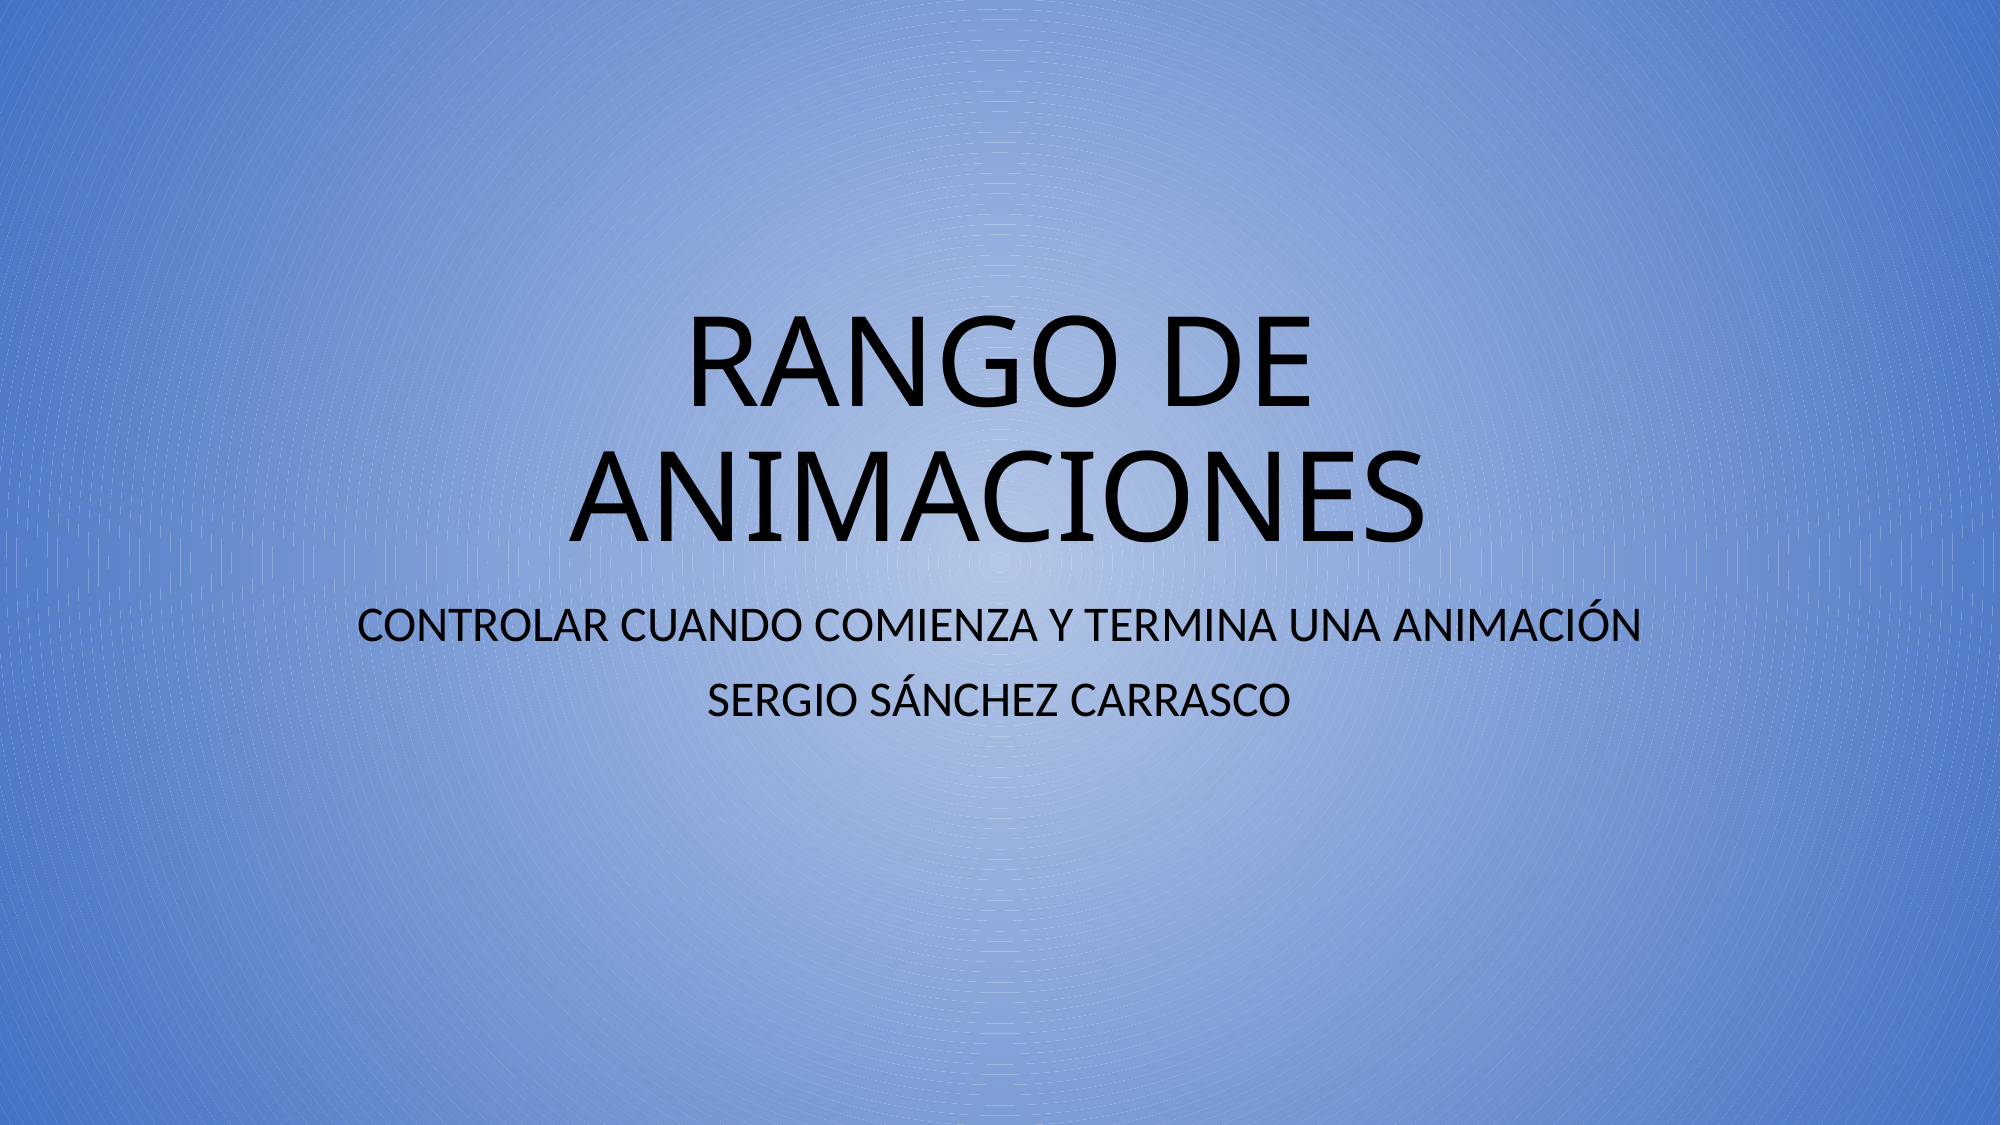

# RANGO DE ANIMACIONES
CONTROLAR CUANDO COMIENZA Y TERMINA UNA ANIMACIÓN
SERGIO SÁNCHEZ CARRASCO